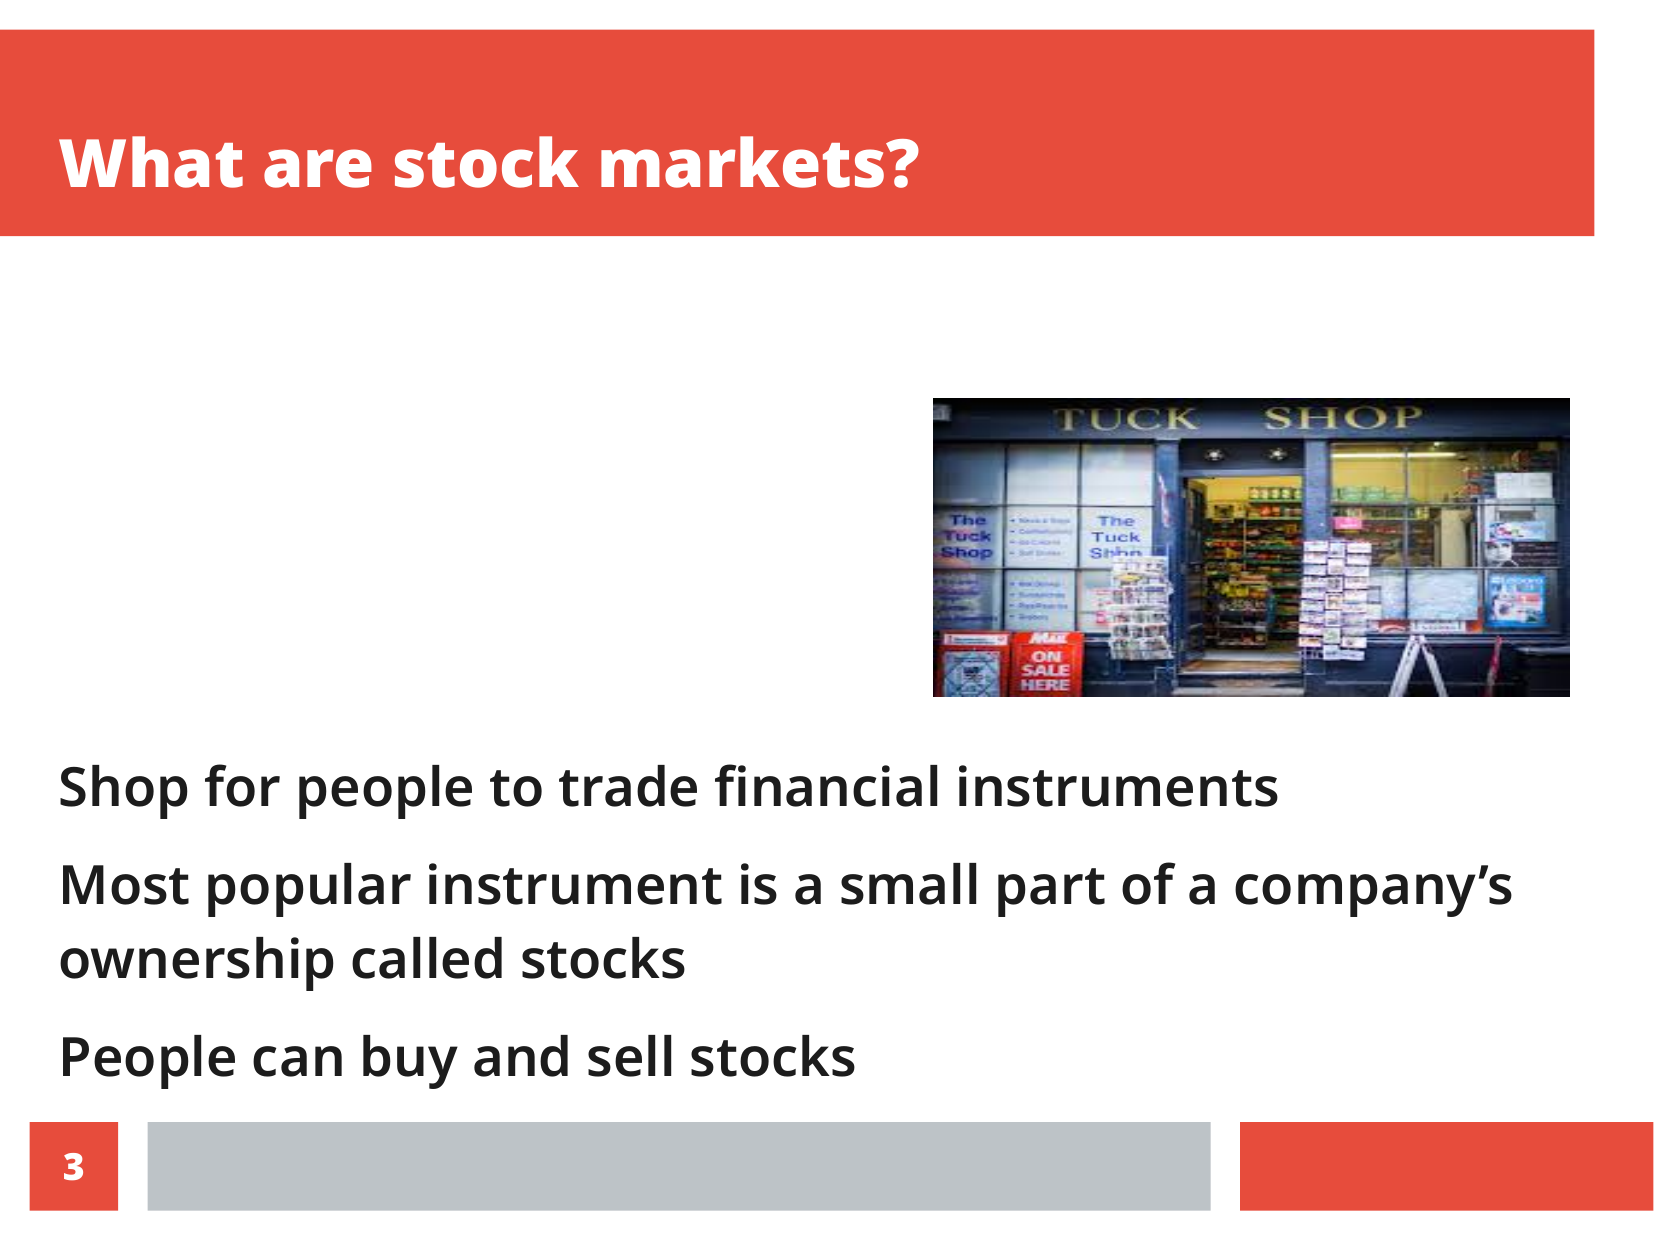

# What are stock markets?
Shop for people to trade financial instruments
Most popular instrument is a small part of a company’s ownership called stocks
People can buy and sell stocks
3